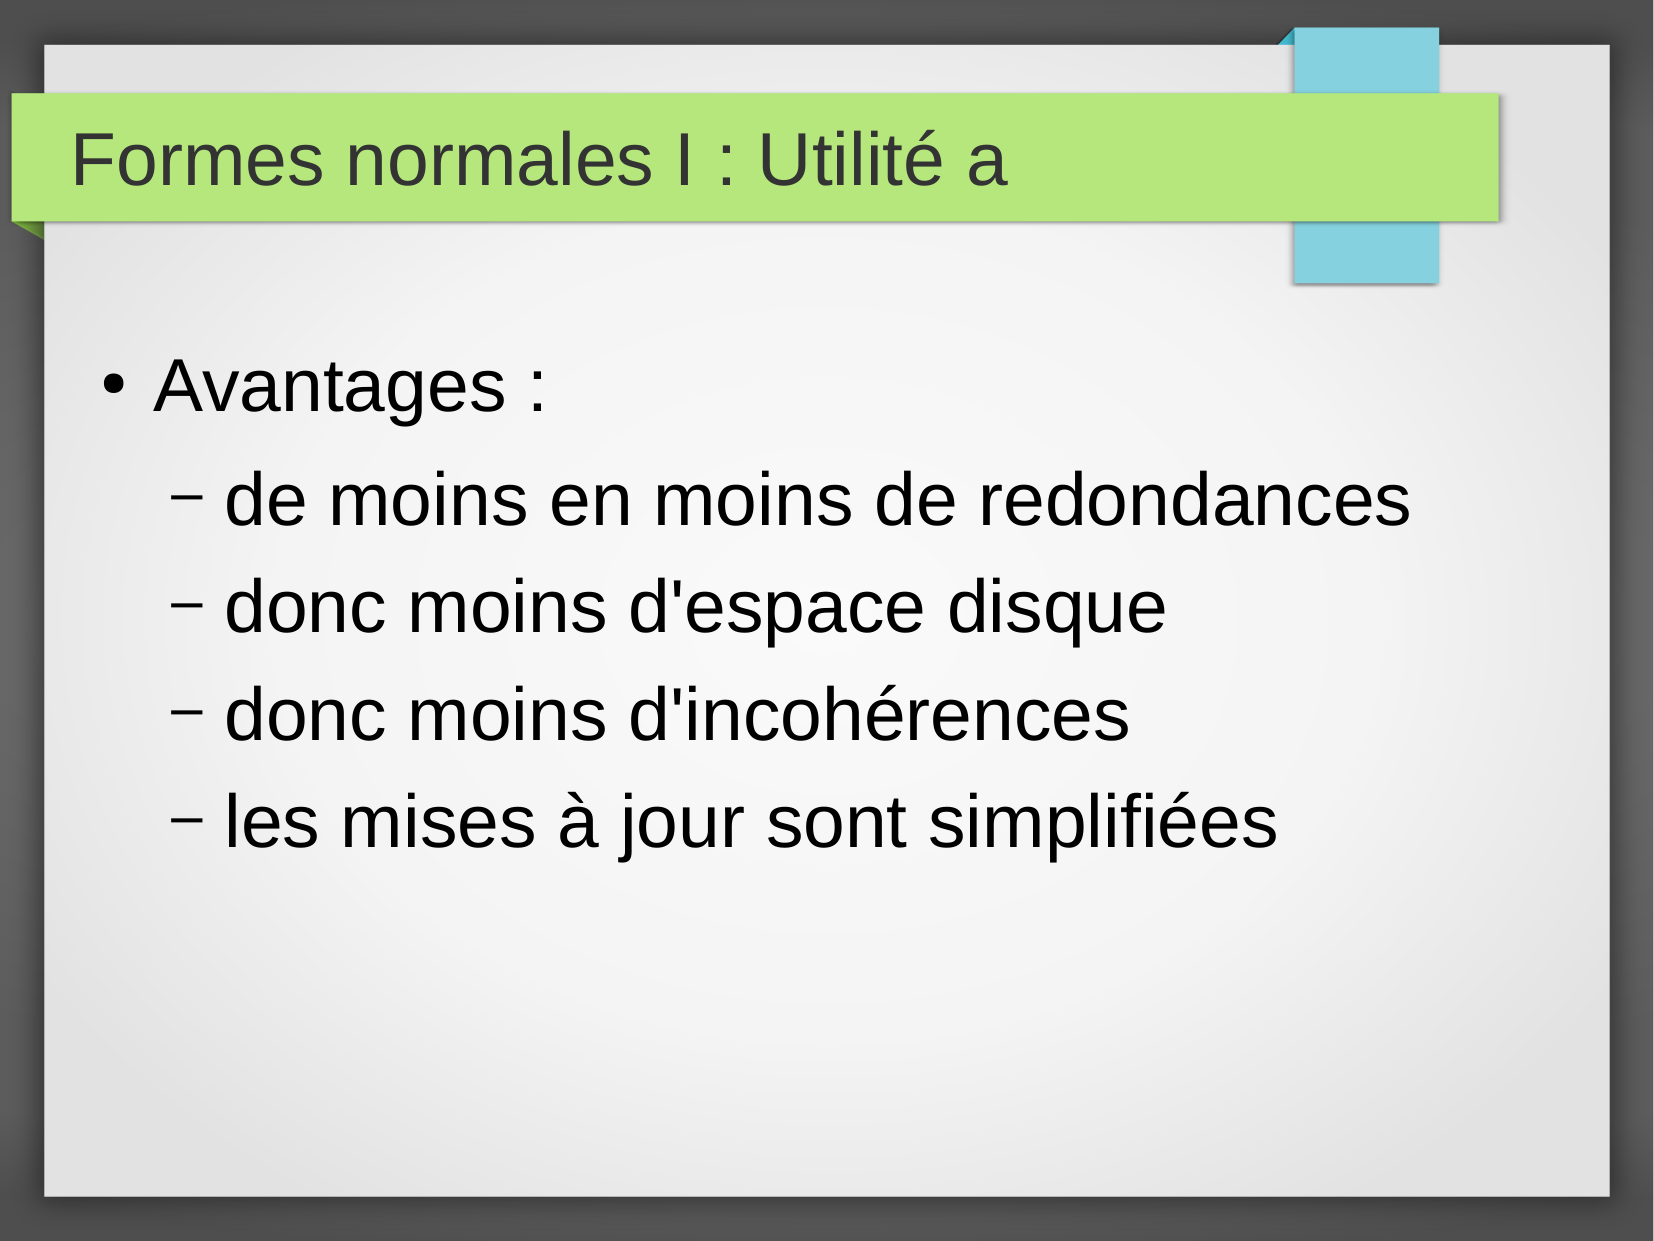

# Formes normales I : Utilité a
Avantages :
de moins en moins de redondances
donc moins d'espace disque
donc moins d'incohérences
les mises à jour sont simplifiées